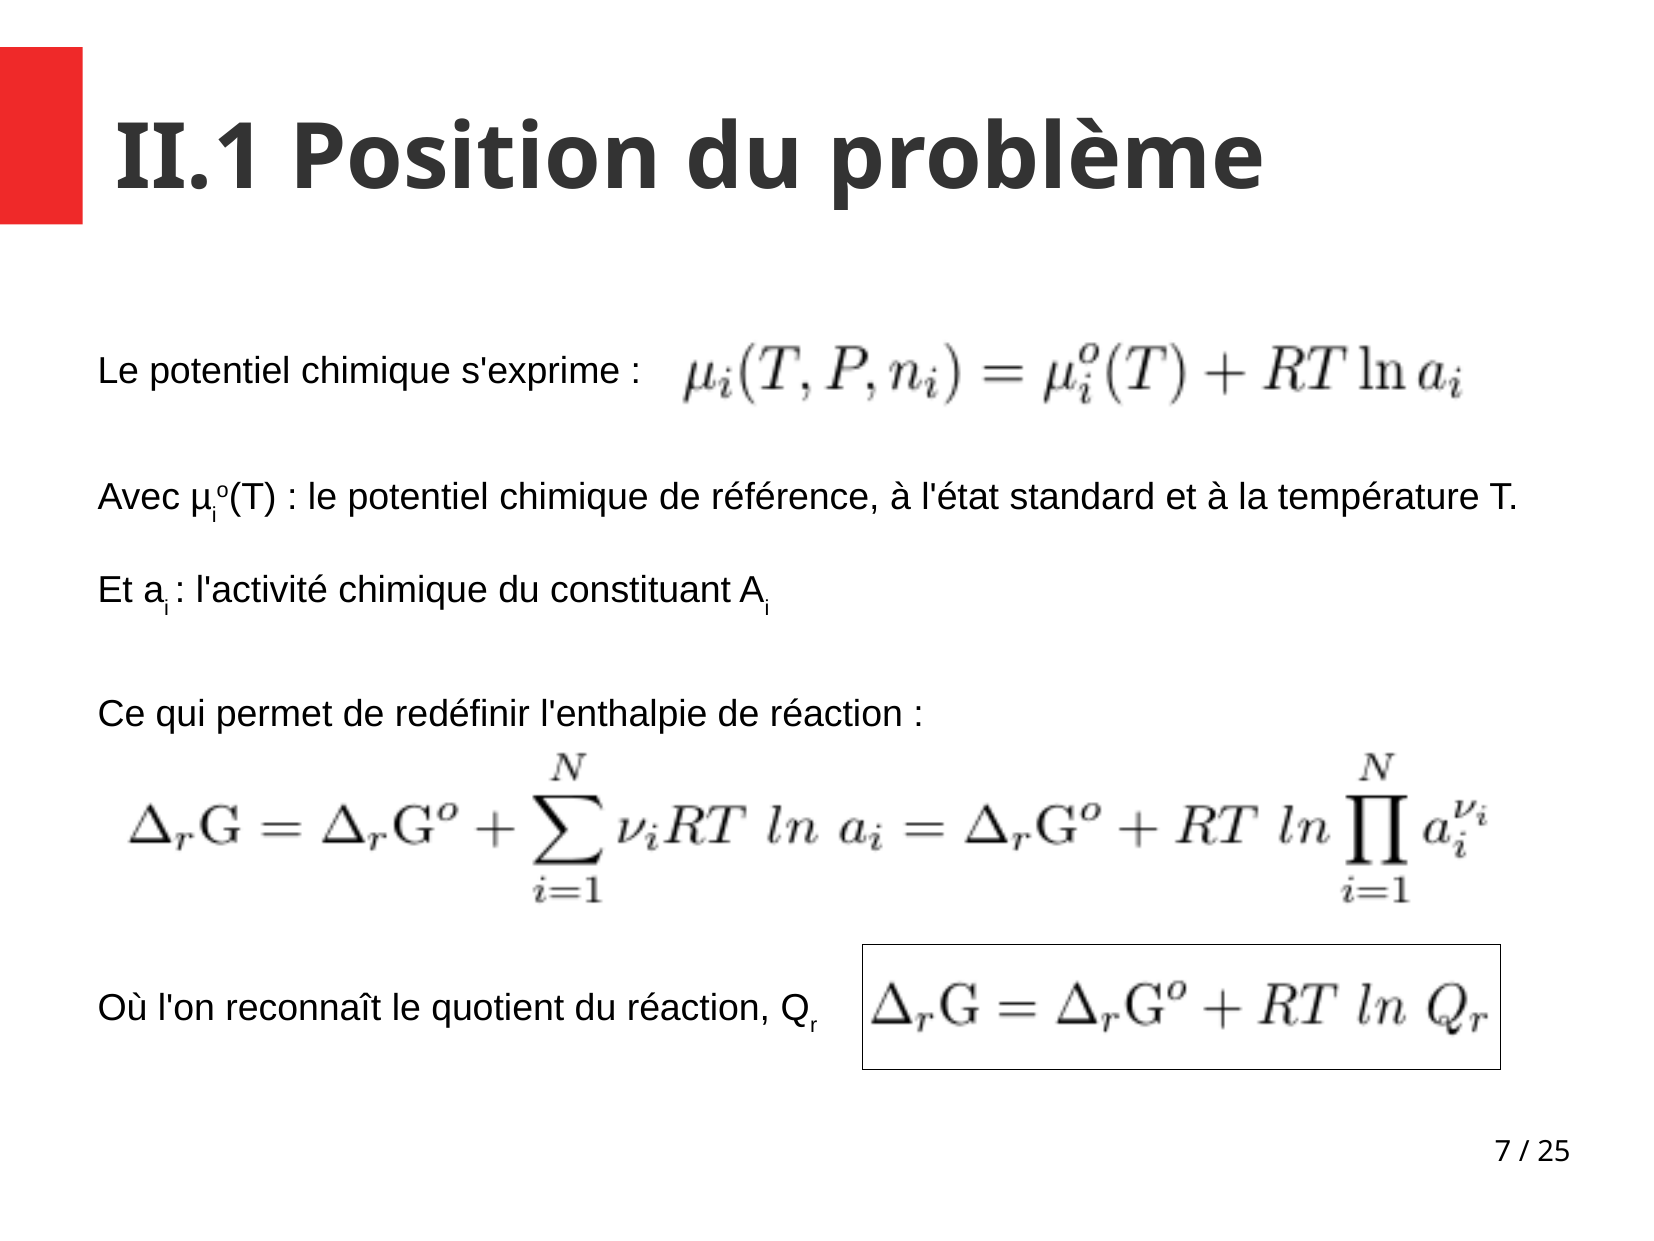

# II.1 Position du problème
Le potentiel chimique s'exprime :
Avec µio(T) : le potentiel chimique de référence, à l'état standard et à la température T.
Et ai : l'activité chimique du constituant Ai
Ce qui permet de redéfinir l'enthalpie de réaction :
Où l'on reconnaît le quotient du réaction, Qr
7